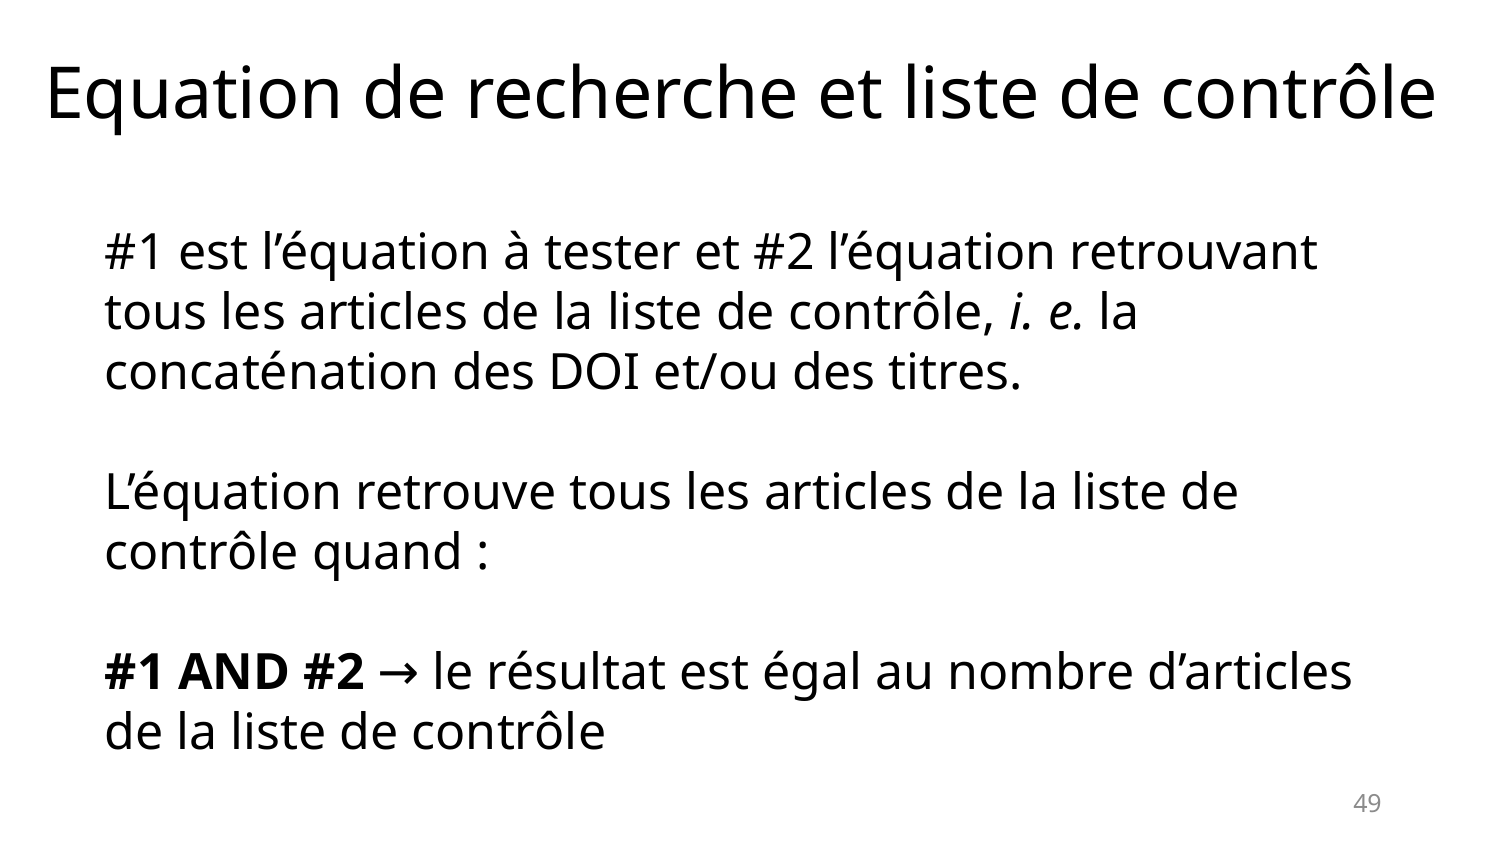

# Equation de recherche et liste de contrôle
#1 est l’équation à tester et #2 l’équation retrouvant tous les articles de la liste de contrôle, i. e. la concaténation des DOI et/ou des titres.
L’équation retrouve tous les articles de la liste de contrôle quand :
#1 AND #2 → le résultat est égal au nombre d’articles de la liste de contrôle
49